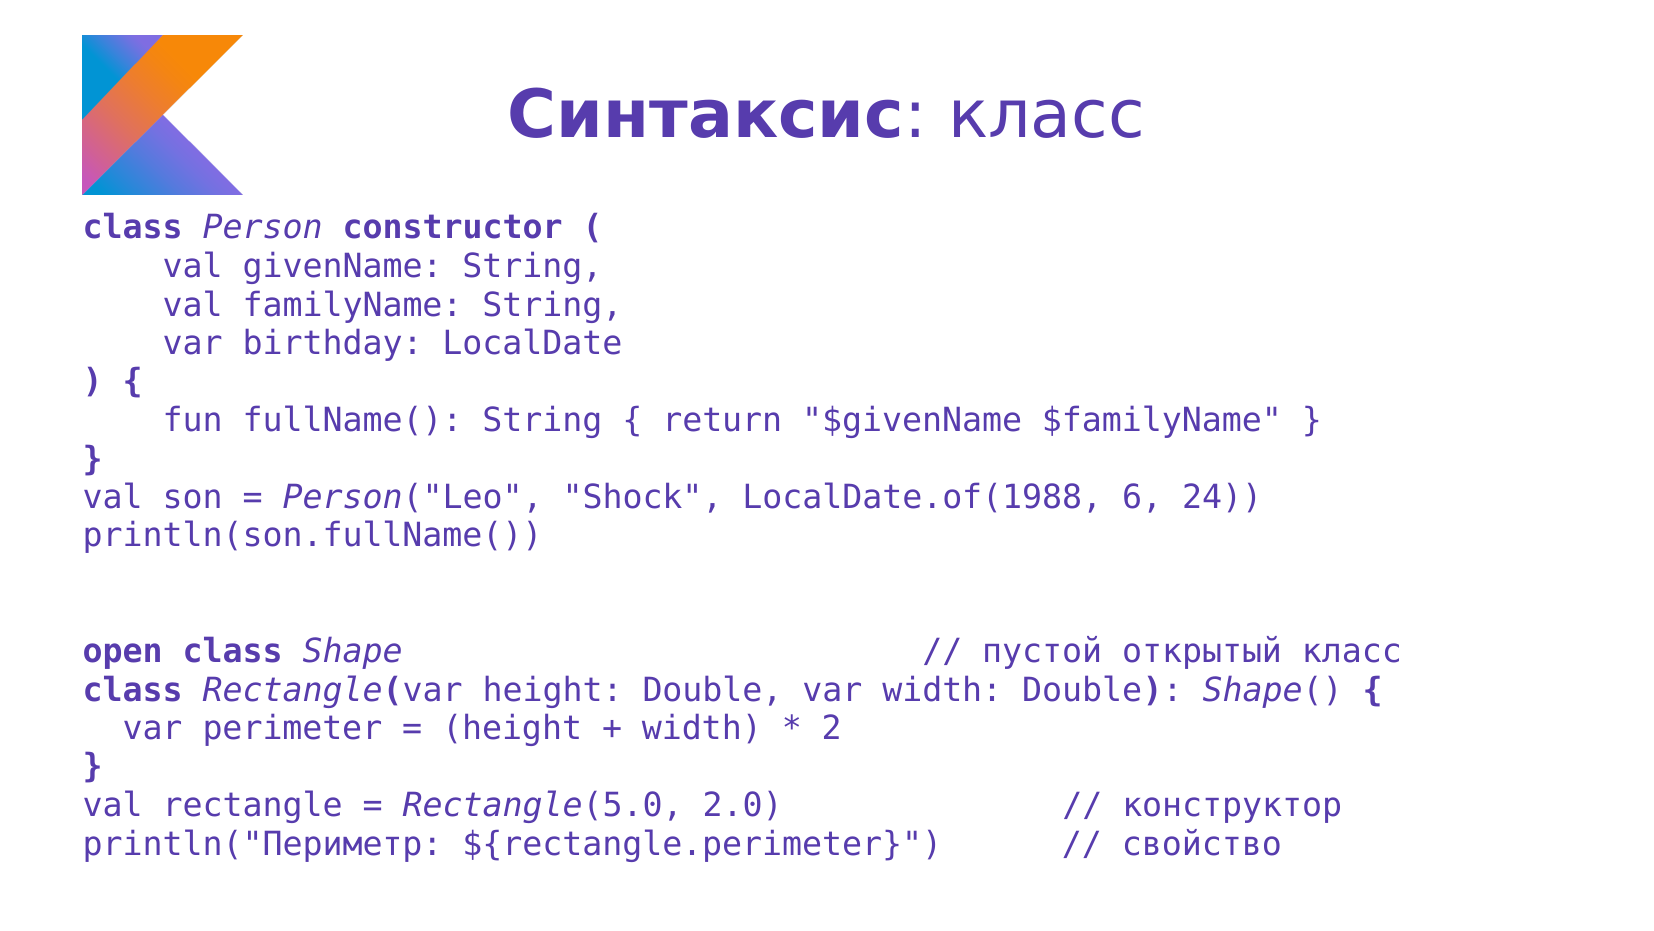

# Синтаксис: класс
class Person constructor (
 val givenName: String,
 val familyName: String,
 var birthday: LocalDate
) {
 fun fullName(): String { return "$givenName $familyName" }
}
val son = Person("Leo", "Shock", LocalDate.of(1988, 6, 24))
println(son.fullName())
open class Shape // пустой открытый класс
class Rectangle(var height: Double, var width: Double): Shape() {
 var perimeter = (height + width) * 2
}
val rectangle = Rectangle(5.0, 2.0) // конструктор
println("Периметр: ${rectangle.perimeter}") // свойство